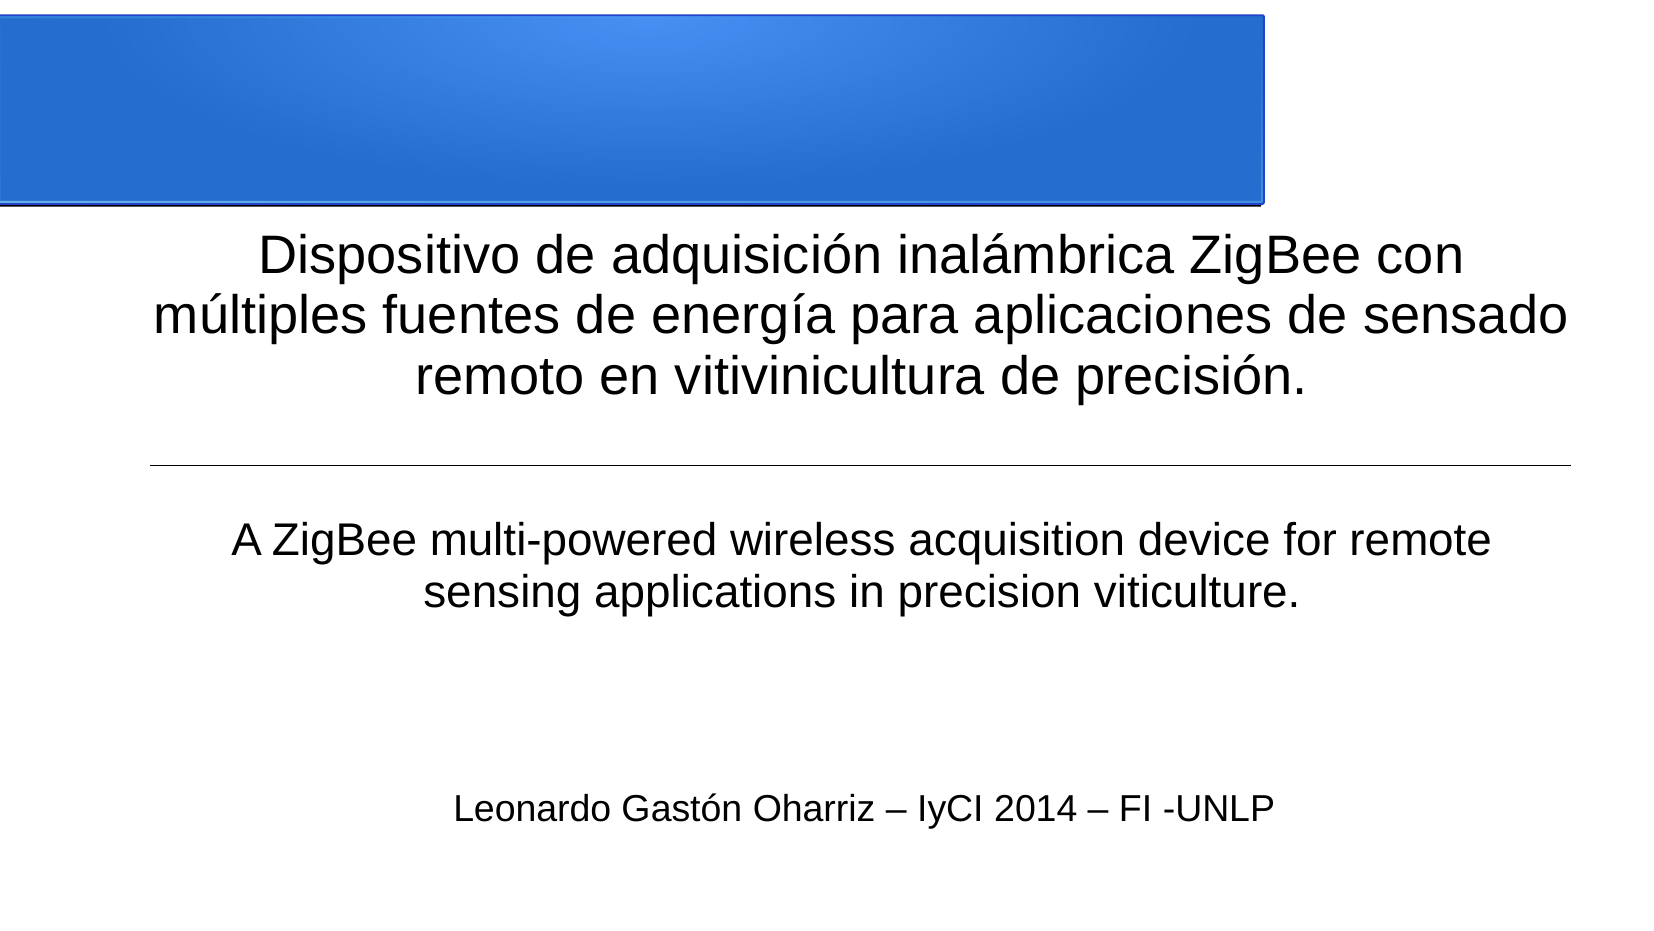

# Dispositivo de adquisición inalámbrica ZigBee con múltiples fuentes de energía para aplicaciones de sensado remoto en vitivinicultura de precisión.
A ZigBee multi-powered wireless acquisition device for remote sensing applications in precision viticulture.
Leonardo Gastón Oharriz – IyCI 2014 – FI -UNLP